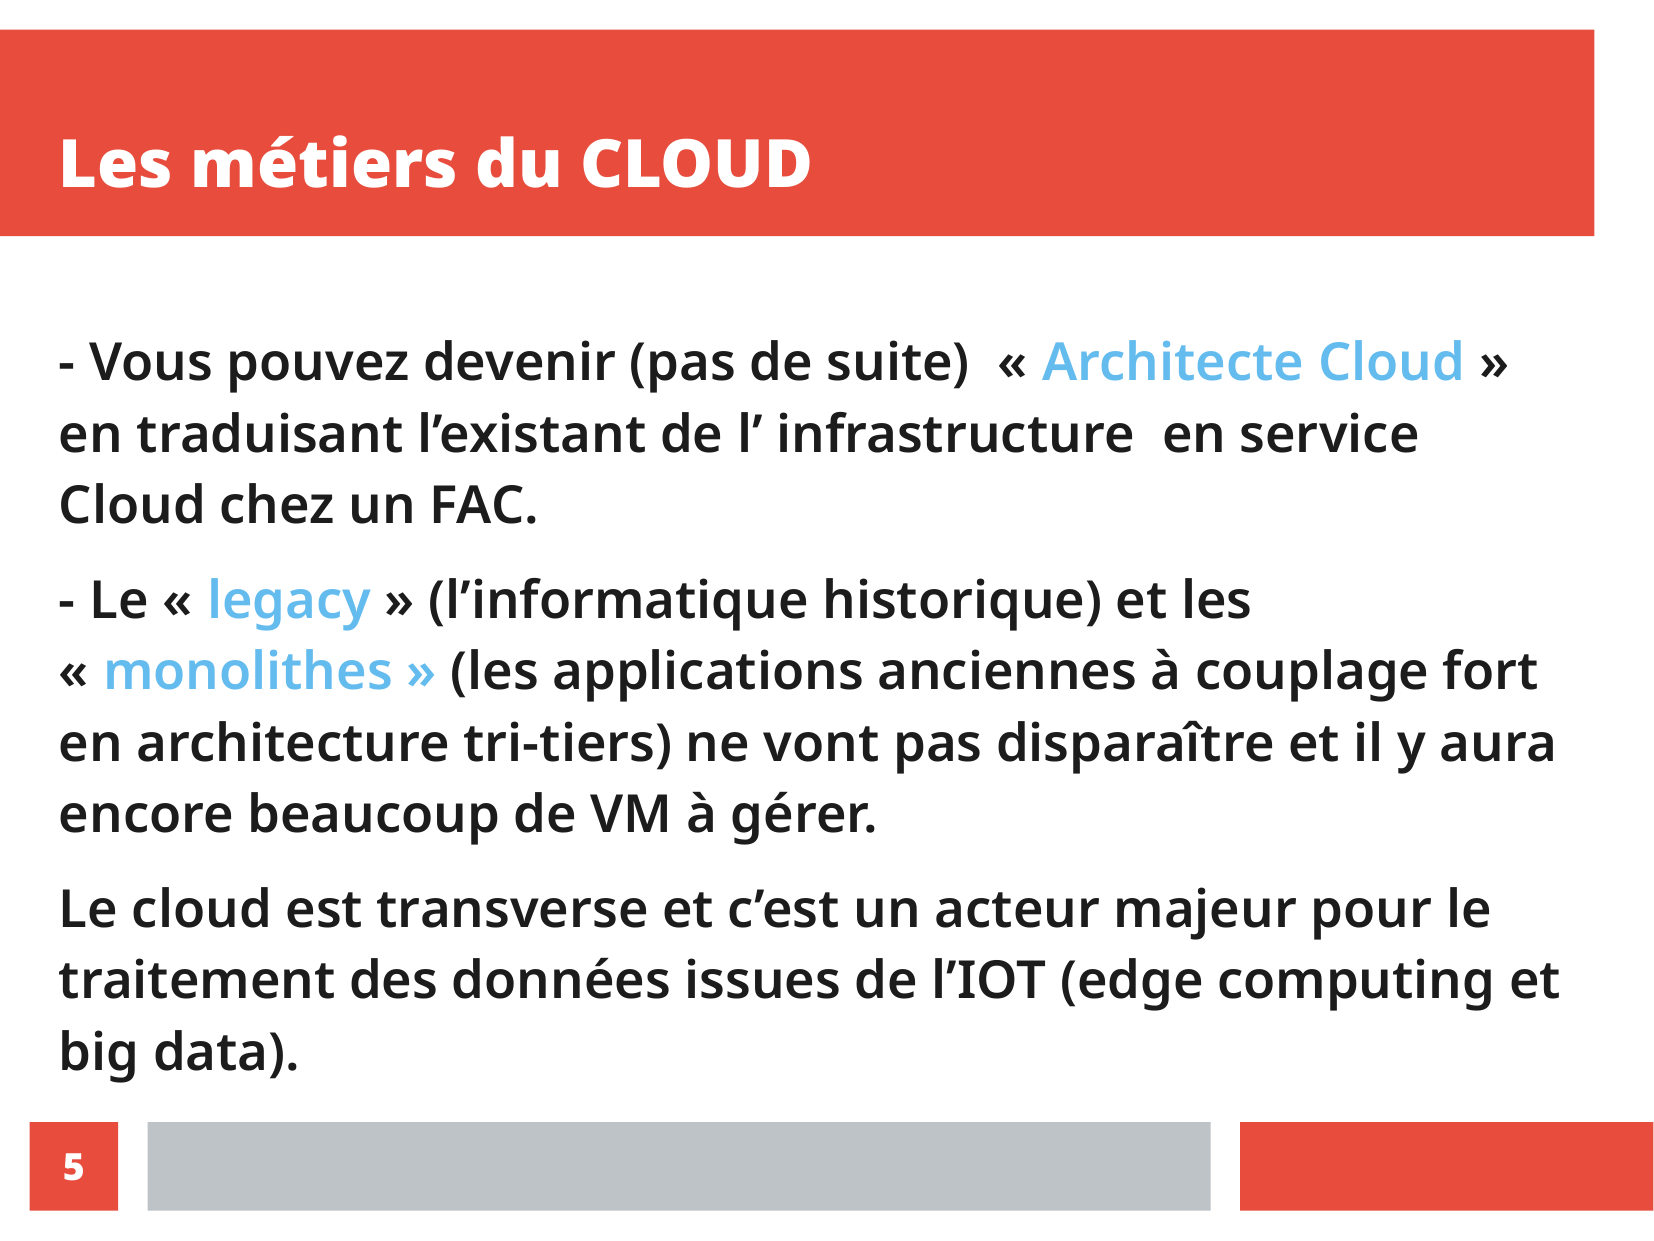

# Les métiers du CLOUD
- Vous pouvez devenir (pas de suite) « Architecte Cloud » en traduisant l’existant de l’ infrastructure en service Cloud chez un FAC.
- Le « legacy » (l’informatique historique) et les « monolithes » (les applications anciennes à couplage fort en architecture tri-tiers) ne vont pas disparaître et il y aura encore beaucoup de VM à gérer.
Le cloud est transverse et c’est un acteur majeur pour le traitement des données issues de l’IOT (edge computing et big data).
5